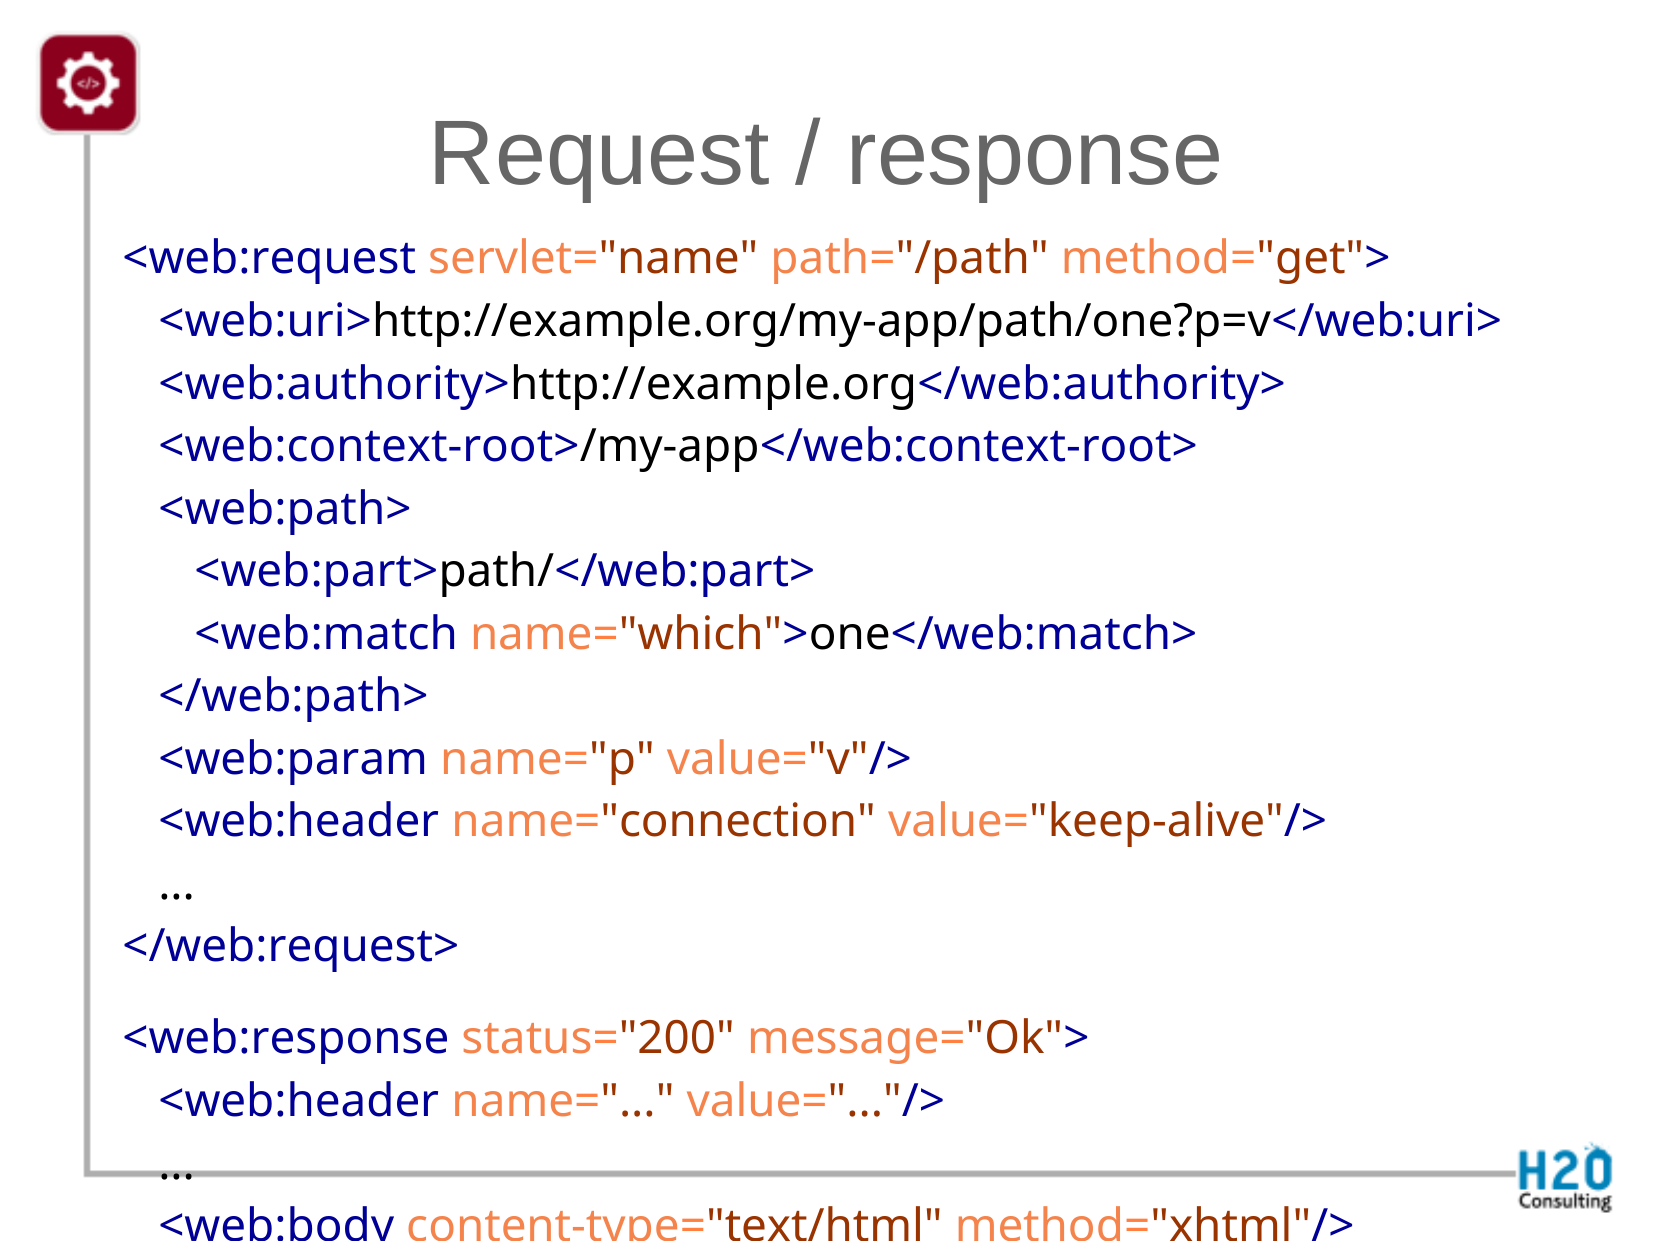

# Request / response
<web:request servlet="name" path="/path" method="get">
 <web:uri>http://example.org/my-app/path/one?p=v</web:uri>
 <web:authority>http://example.org</web:authority>
 <web:context-root>/my-app</web:context-root>
 <web:path>
 <web:part>path/</web:part>
 <web:match name="which">one</web:match>
 </web:path>
 <web:param name="p" value="v"/>
 <web:header name="connection" value="keep-alive"/>
 ...
</web:request>
<web:response status="200" message="Ok">
 <web:header name="..." value="..."/>
 ...
 <web:body content-type="text/html" method="xhtml"/>
</http:response>